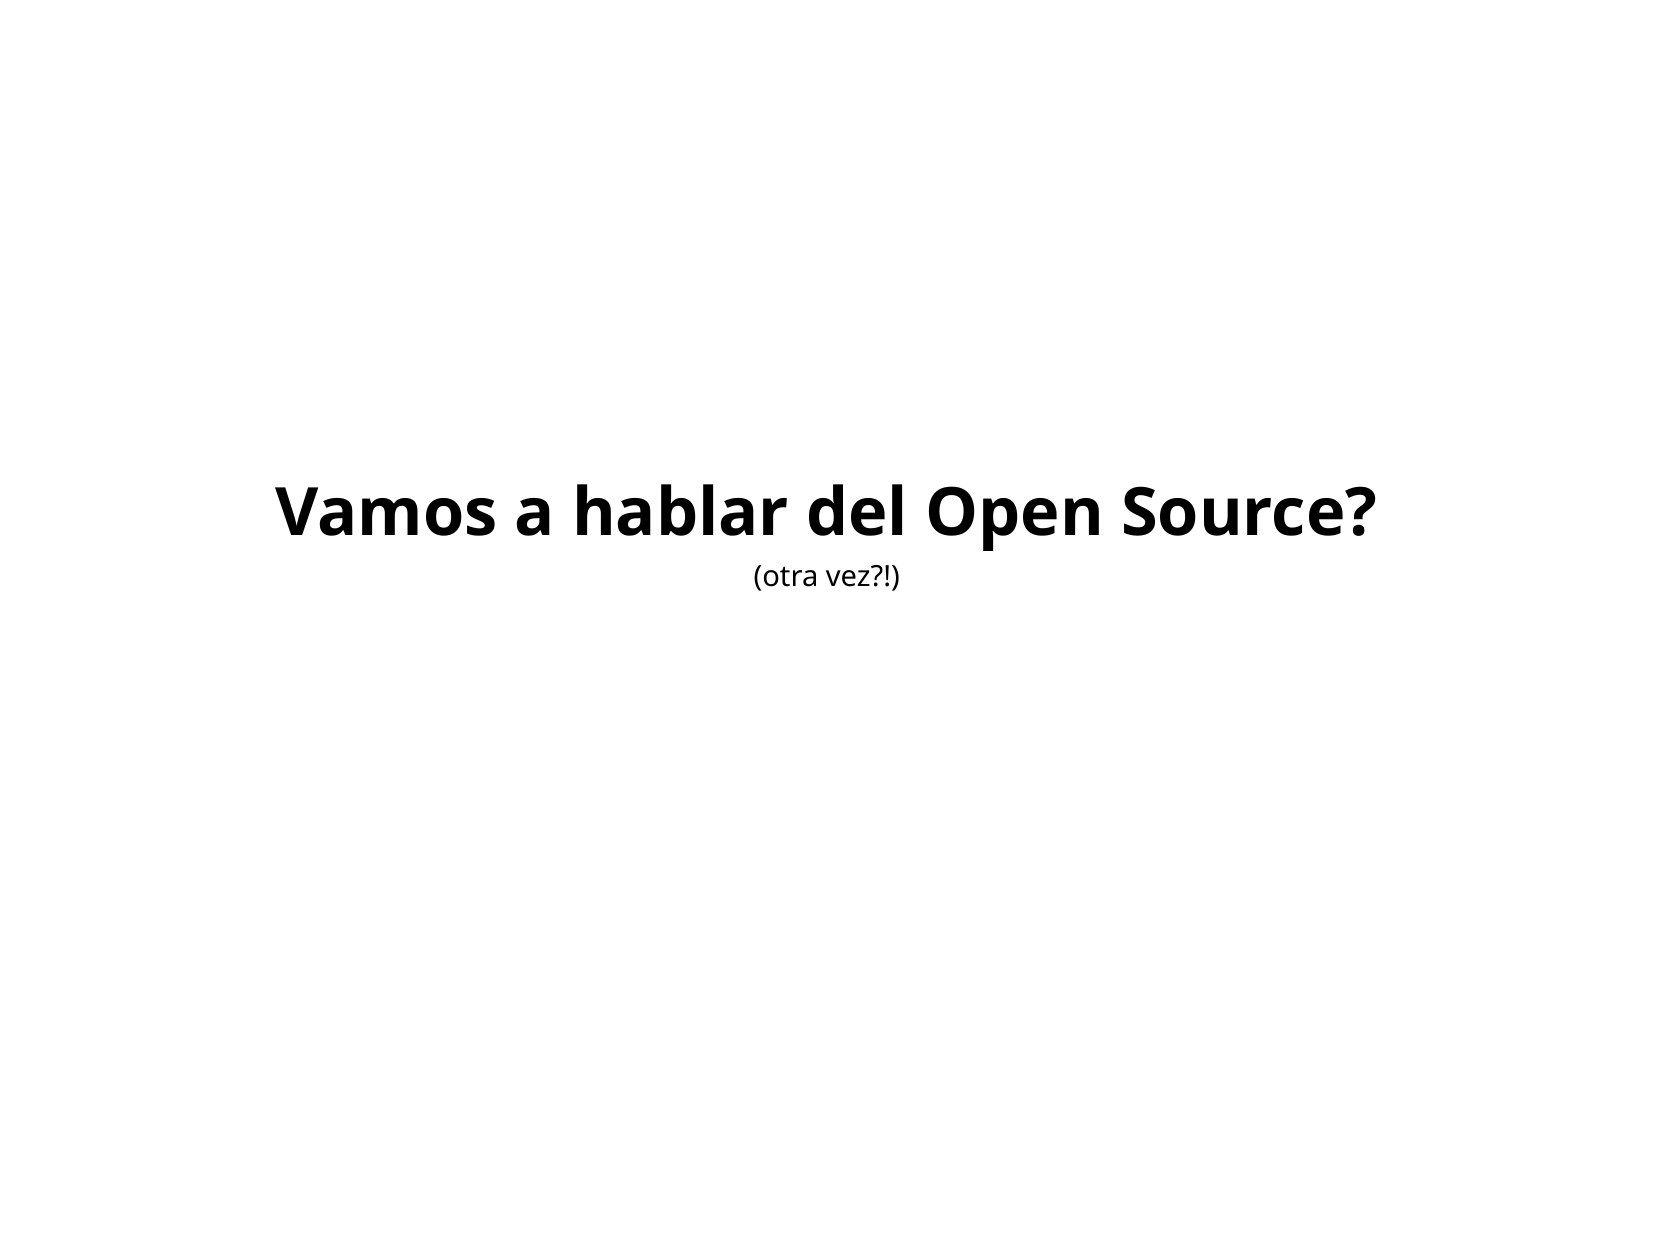

# Vamos a hablar del Open Source?
(otra vez?!)